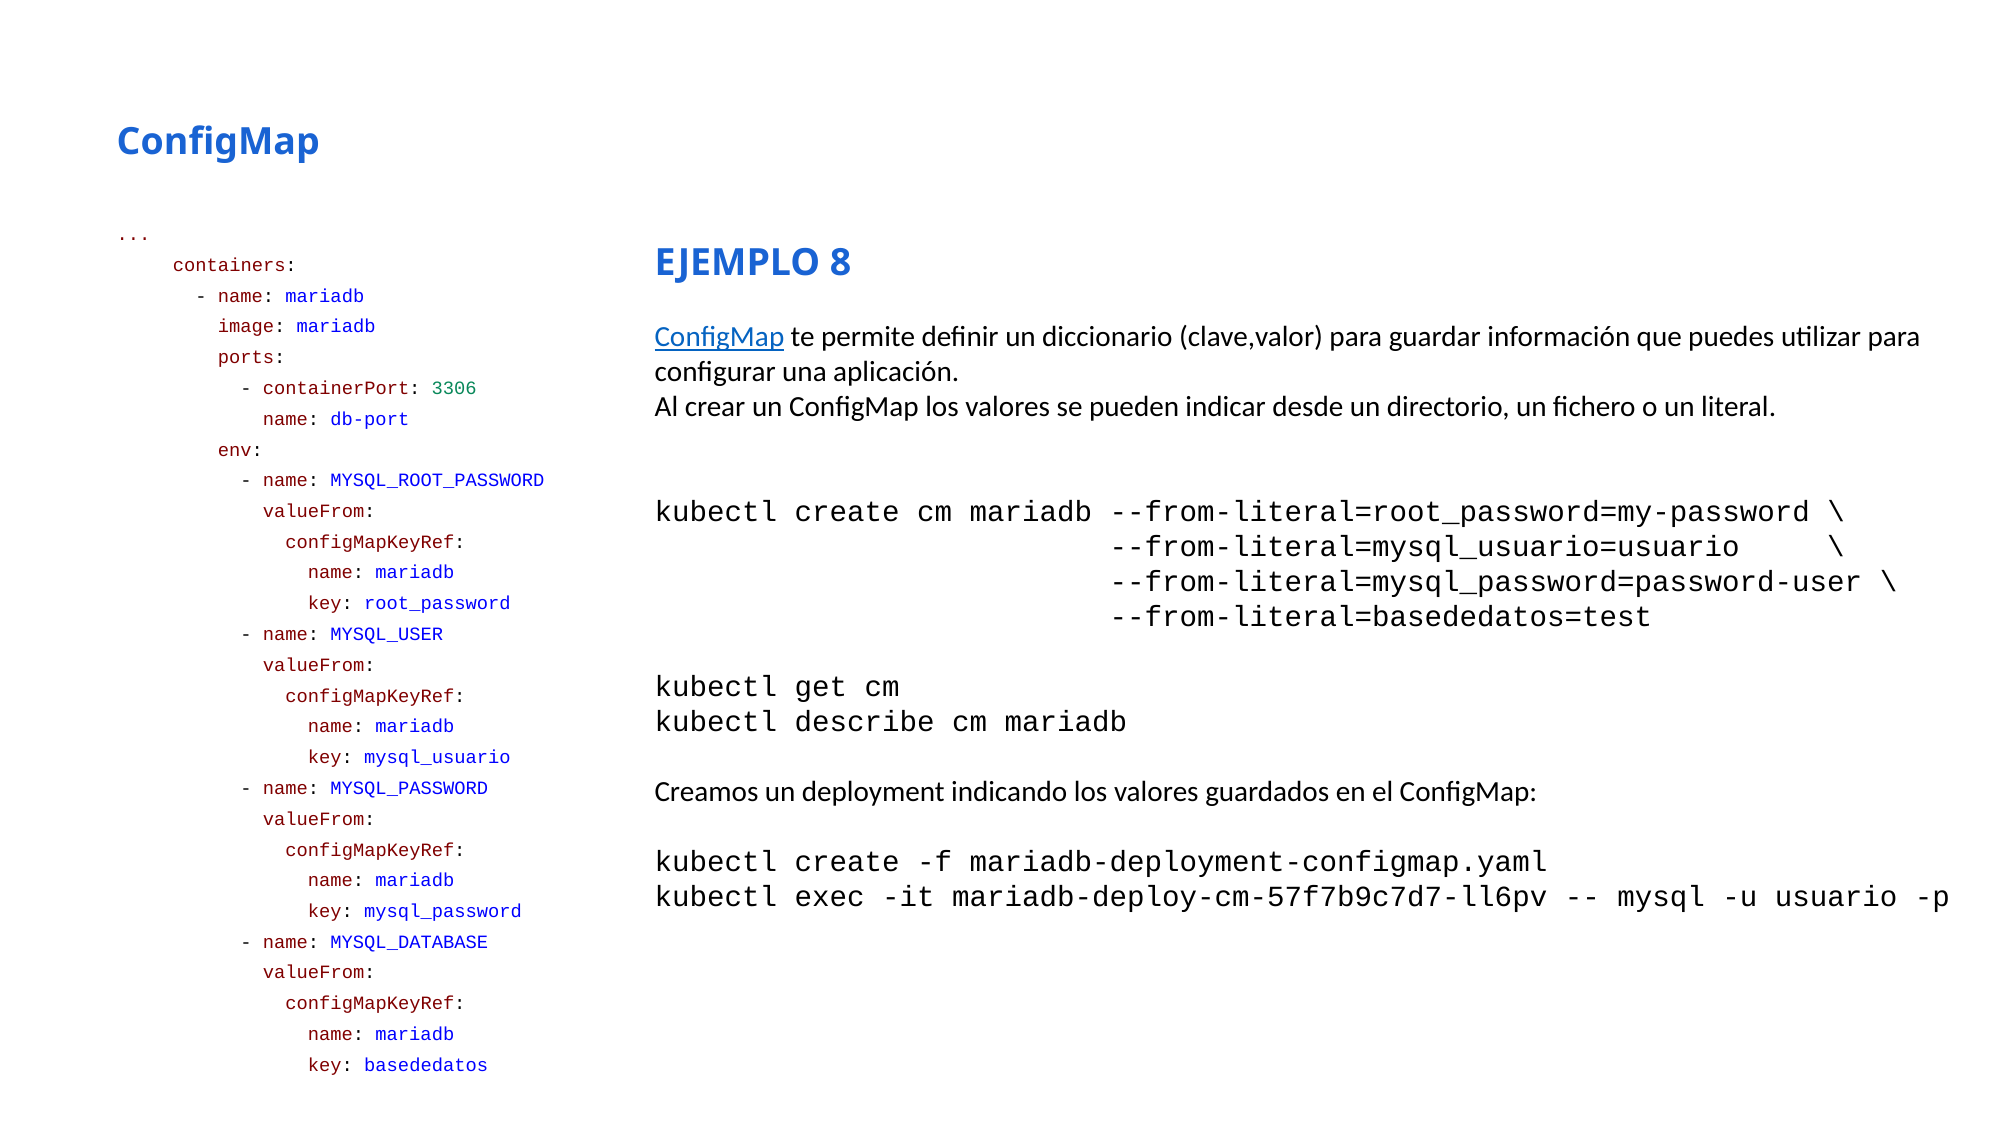

ConfigMap
...
 containers:
 - name: mariadb
 image: mariadb
 ports:
 - containerPort: 3306
 name: db-port
 env:
 - name: MYSQL_ROOT_PASSWORD
 valueFrom:
 configMapKeyRef:
 name: mariadb
 key: root_password
 - name: MYSQL_USER
 valueFrom:
 configMapKeyRef:
 name: mariadb
 key: mysql_usuario
 - name: MYSQL_PASSWORD
 valueFrom:
 configMapKeyRef:
 name: mariadb
 key: mysql_password
 - name: MYSQL_DATABASE
 valueFrom:
 configMapKeyRef:
 name: mariadb
 key: basededatos
EJEMPLO 8
ConfigMap te permite definir un diccionario (clave,valor) para guardar información que puedes utilizar para configurar una aplicación.
Al crear un ConfigMap los valores se pueden indicar desde un directorio, un fichero o un literal.
kubectl create cm mariadb --from-literal=root_password=my-password \
 --from-literal=mysql_usuario=usuario \
 --from-literal=mysql_password=password-user \
 --from-literal=basededatos=test
kubectl get cm
kubectl describe cm mariadb
Creamos un deployment indicando los valores guardados en el ConfigMap:
kubectl create -f mariadb-deployment-configmap.yaml
kubectl exec -it mariadb-deploy-cm-57f7b9c7d7-ll6pv -- mysql -u usuario -p